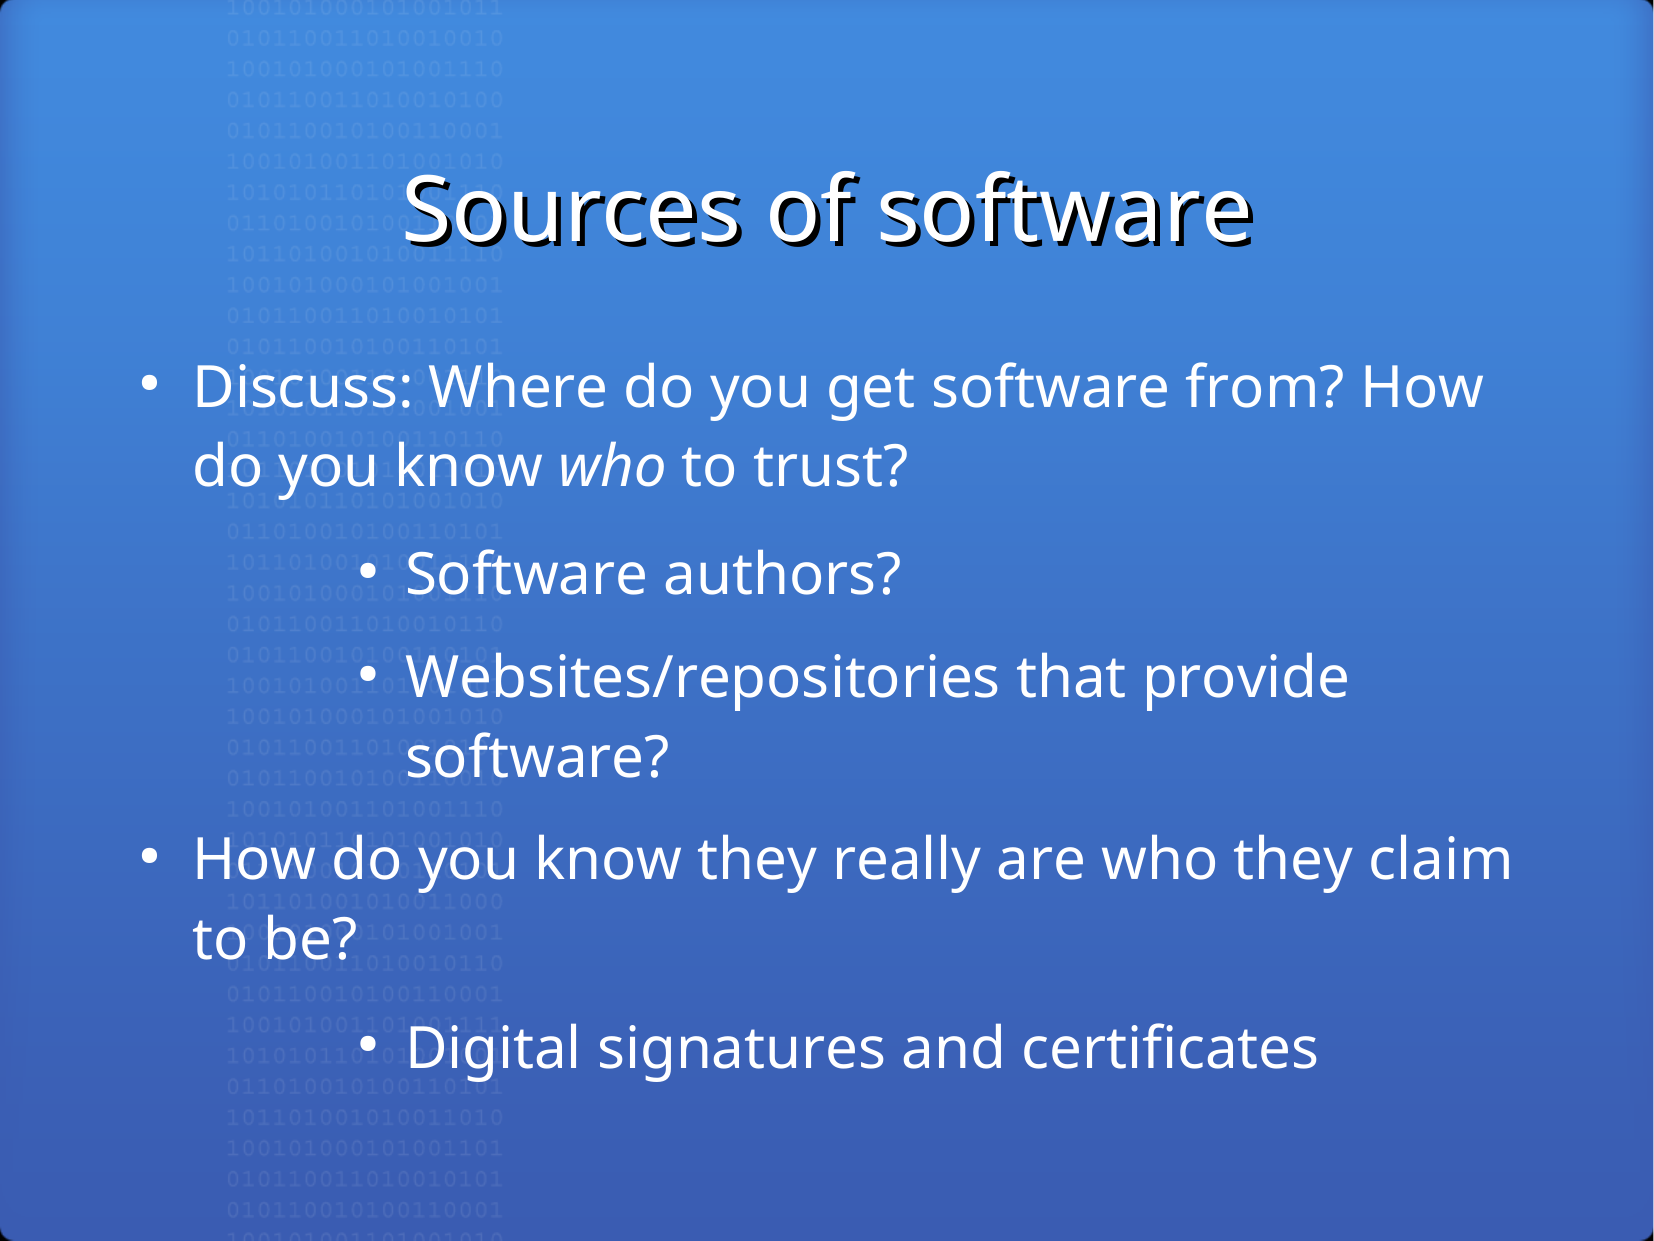

# Sources of software
Discuss: Where do you get software from? How do you know who to trust?
Software authors?
Websites/repositories that provide software?
How do you know they really are who they claim to be?
Digital signatures and certificates